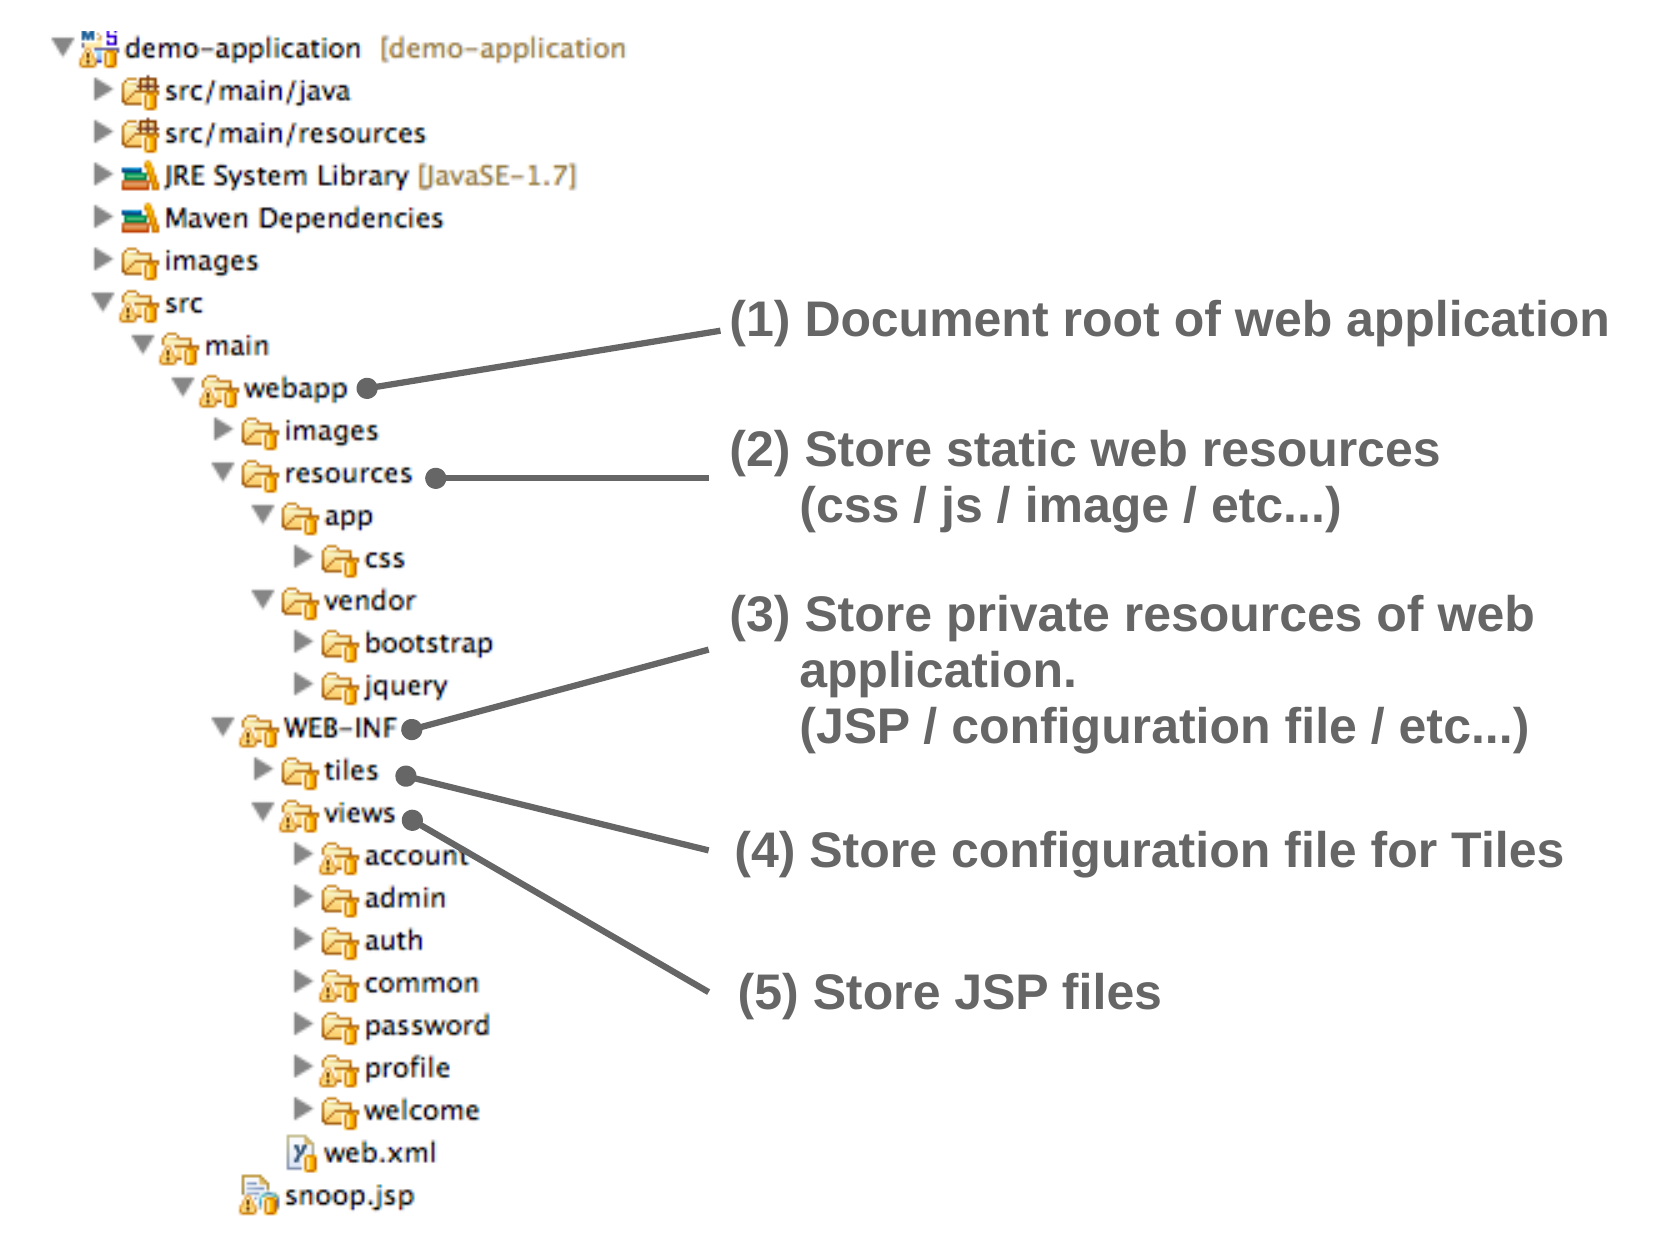

(1) Document root of web application
(2) Store static web resources
 (css / js / image / etc...)
(3) Store private resources of web
 application.
 (JSP / configuration file / etc...)
(4) Store configuration file for Tiles
(5) Store JSP files